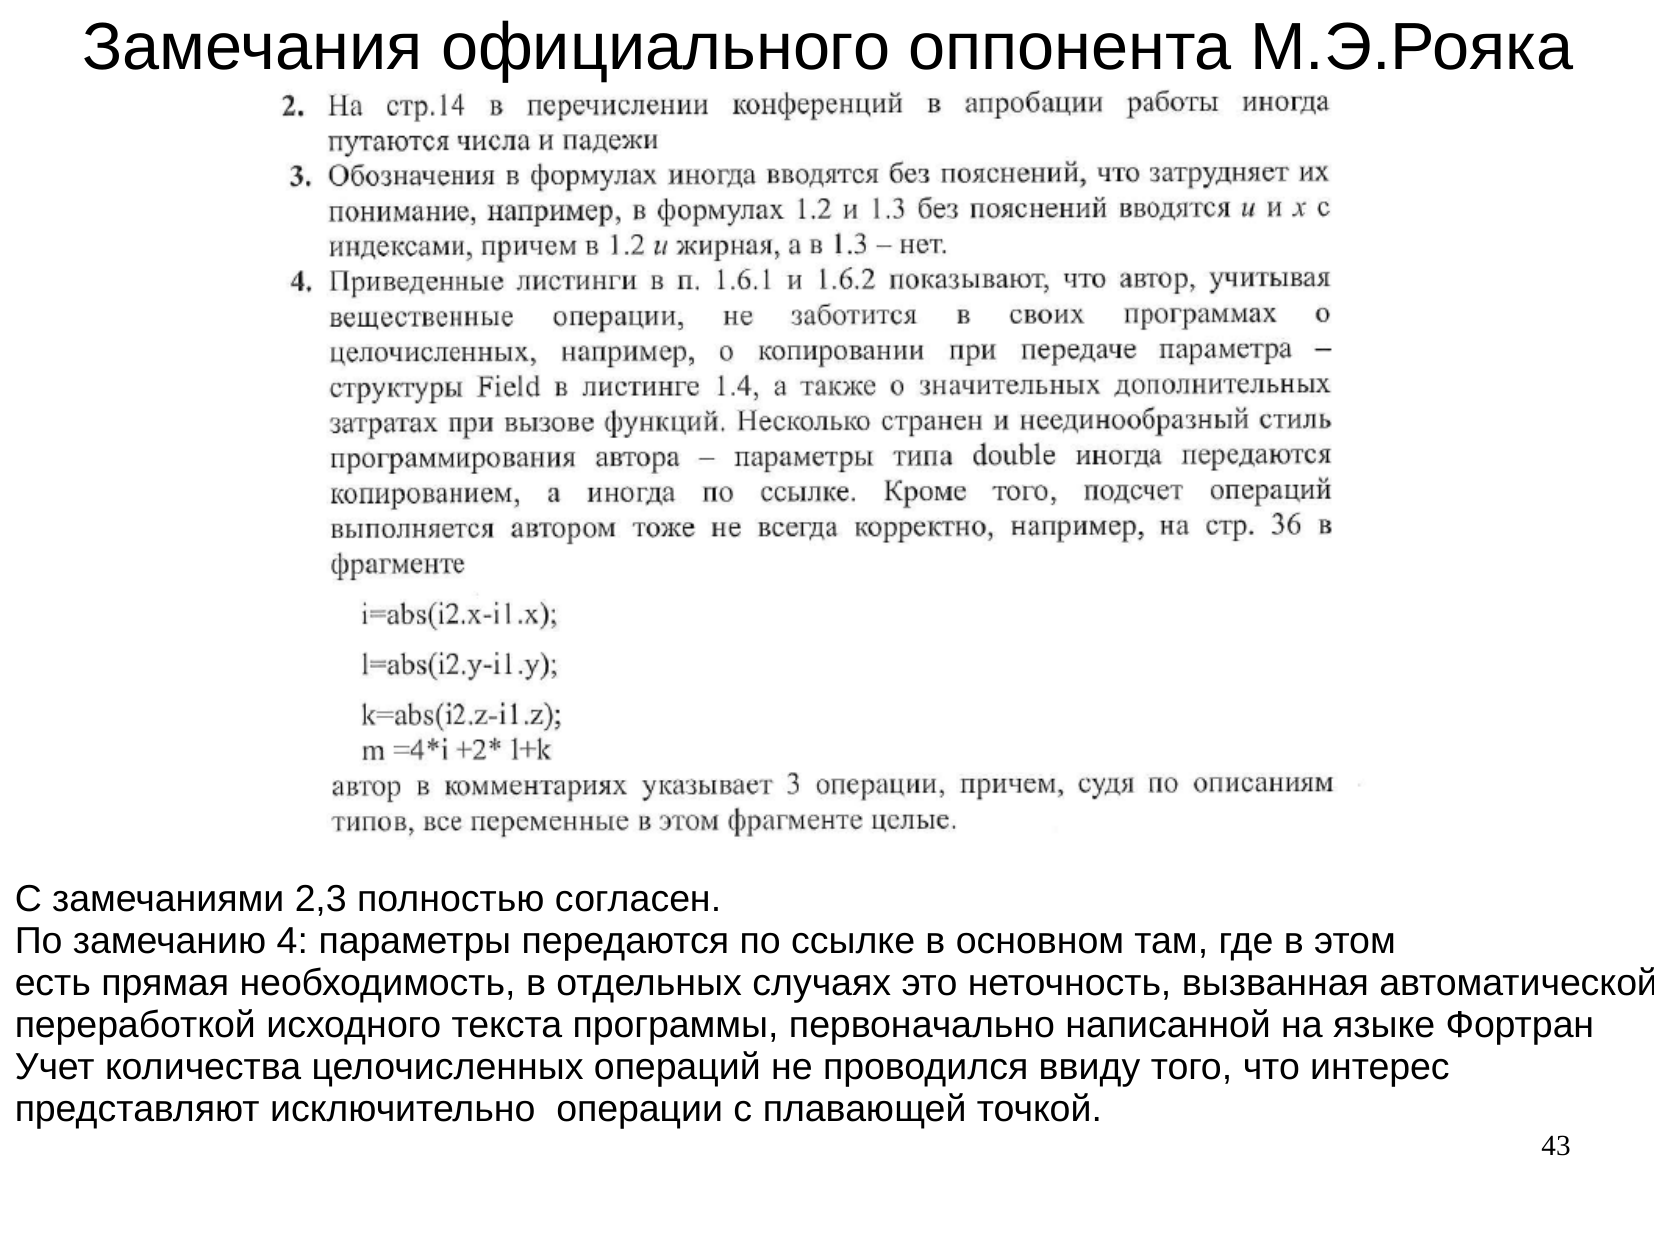

# Замечания официального оппонента М.Э.Рояка
С замечаниями 2,3 полностью согласен.
По замечанию 4: параметры передаются по ссылке в основном там, где в этом
есть прямая необходимость, в отдельных случаях это неточность, вызванная автоматической
переработкой исходного текста программы, первоначально написанной на языке Фортран
Учет количества целочисленных операций не проводился ввиду того, что интерес
представляют исключительно операции с плавающей точкой.
43